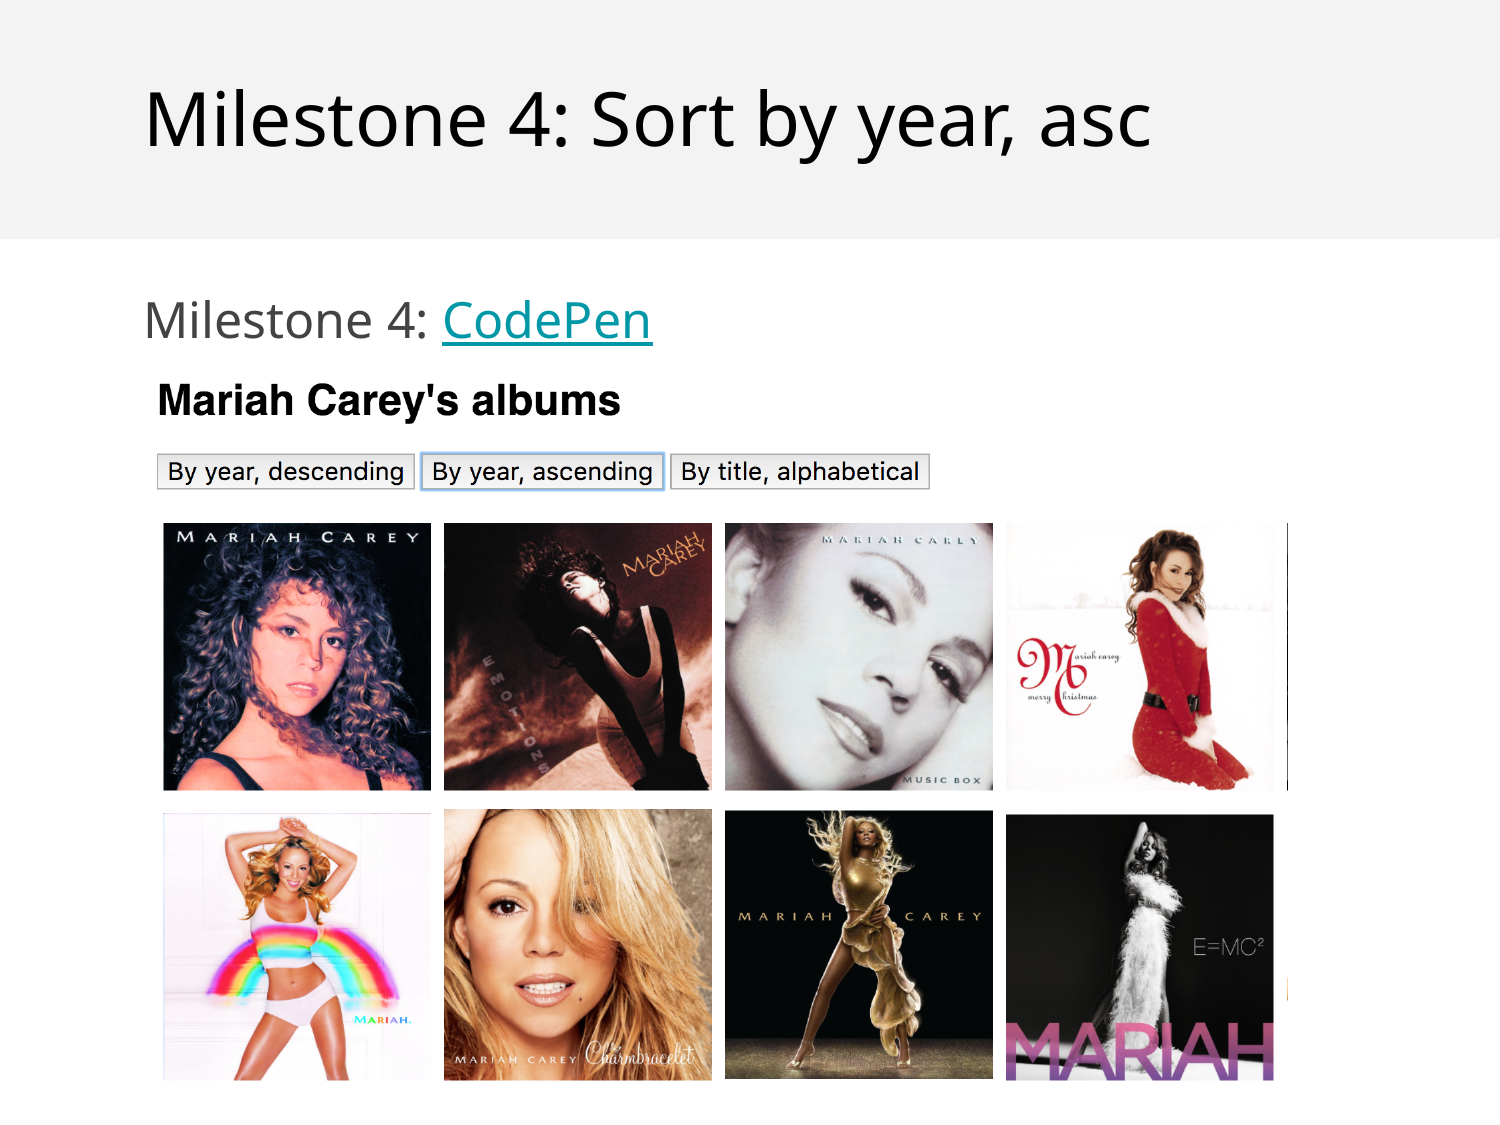

Milestone 4: Sort by year, asc
# Milestone 4: CodePen